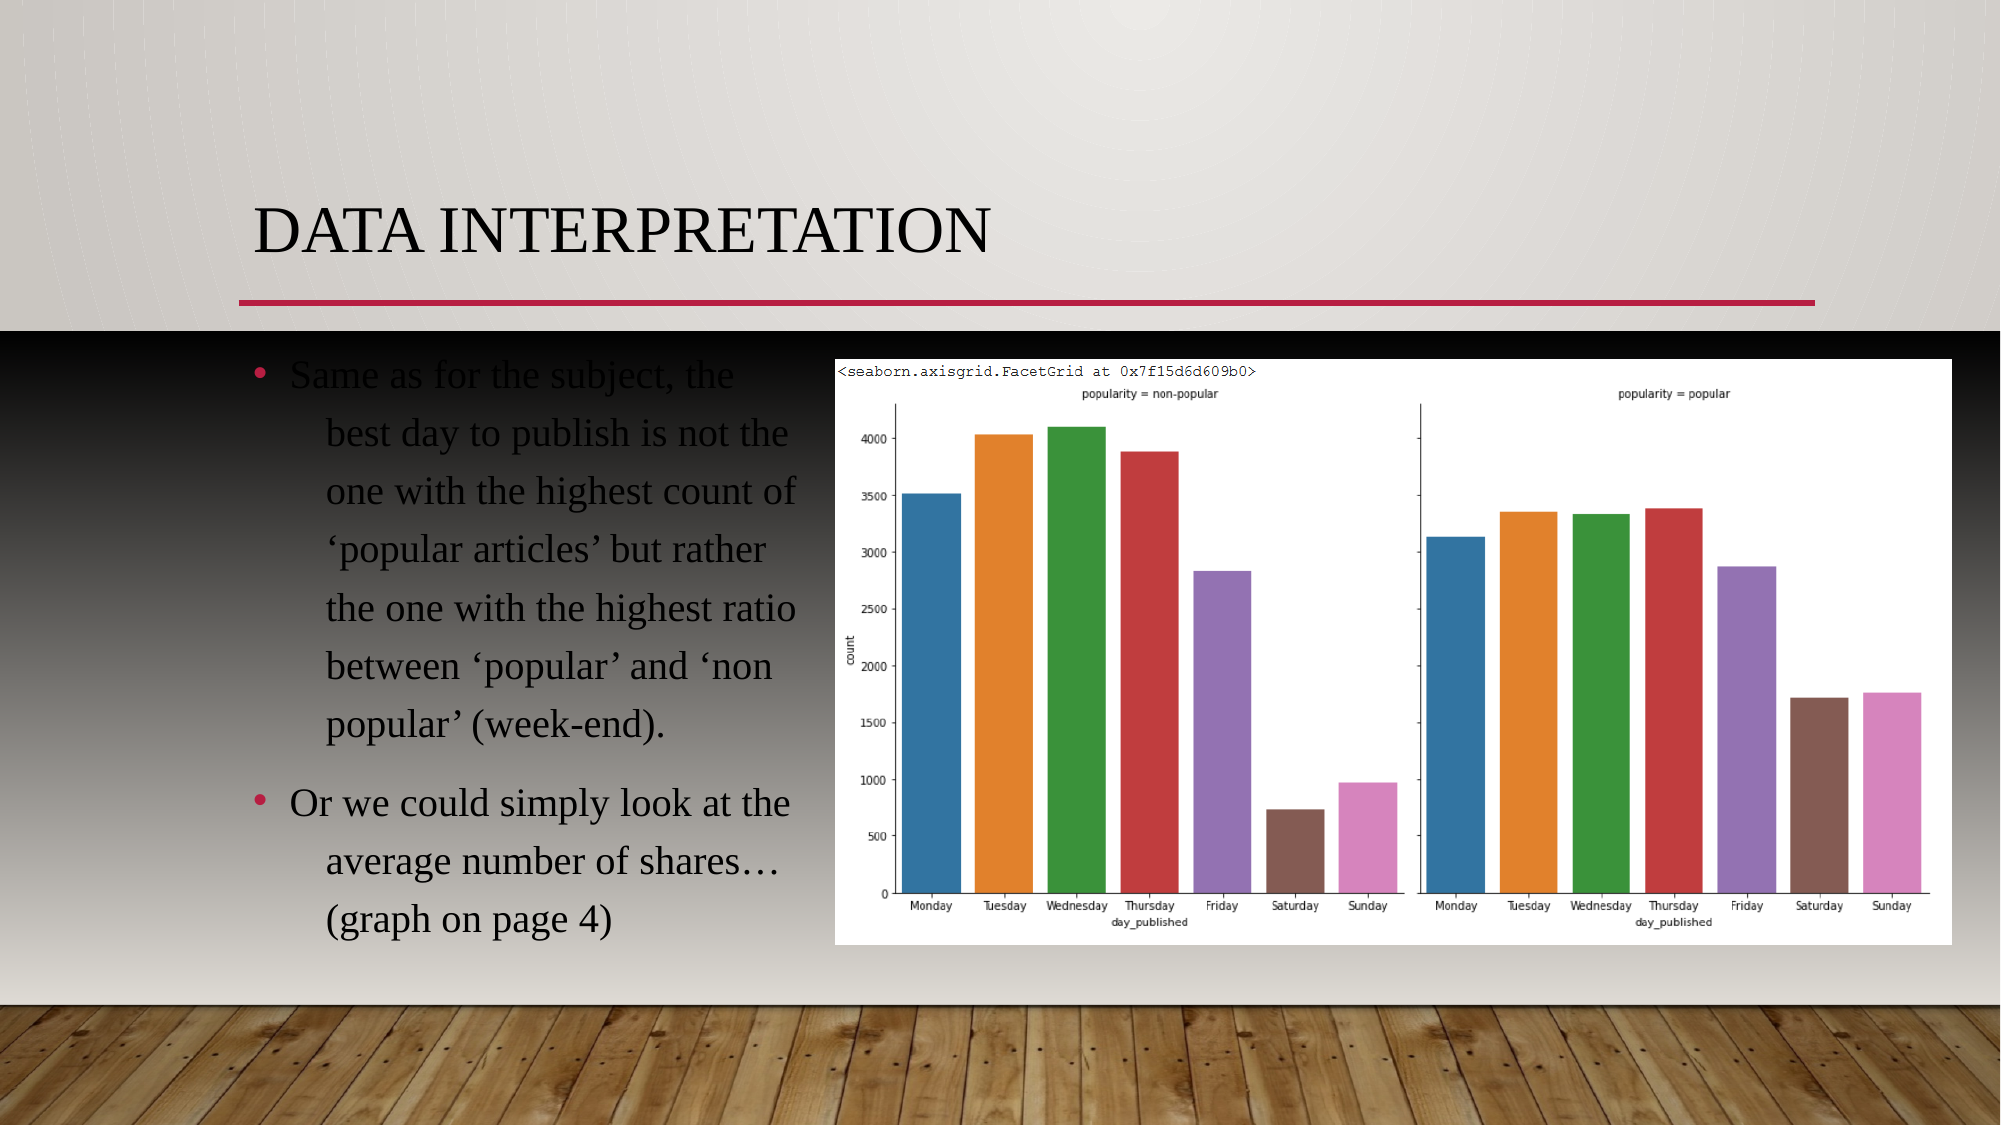

# Data interpretation
Same as for the subject, the best day to publish is not the one with the highest count of ‘popular articles’ but rather the one with the highest ratio between ‘popular’ and ‘non popular’ (week-end).
Or we could simply look at the average number of shares… (graph on page 4)